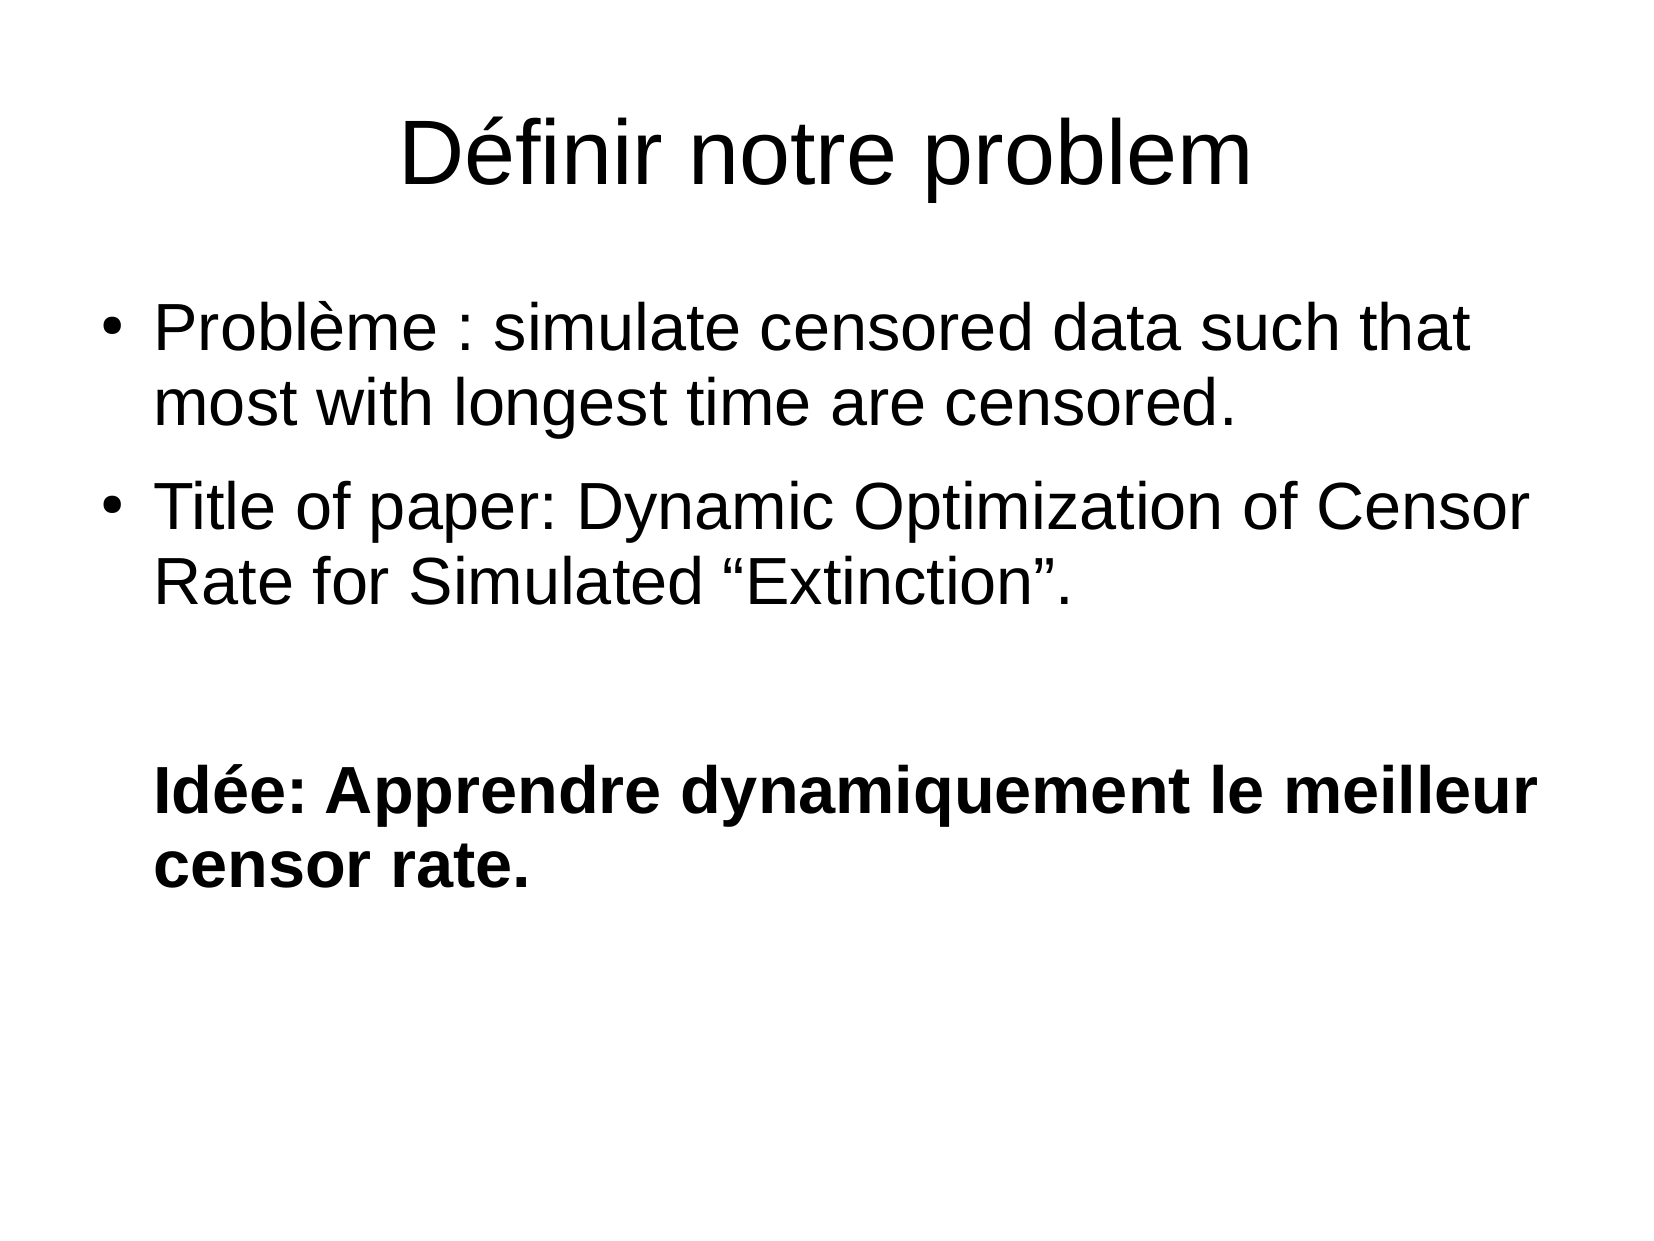

# Définir notre problem
Problème : simulate censored data such that most with longest time are censored.
Title of paper: Dynamic Optimization of Censor Rate for Simulated “Extinction”.
Idée: Apprendre dynamiquement le meilleur censor rate.